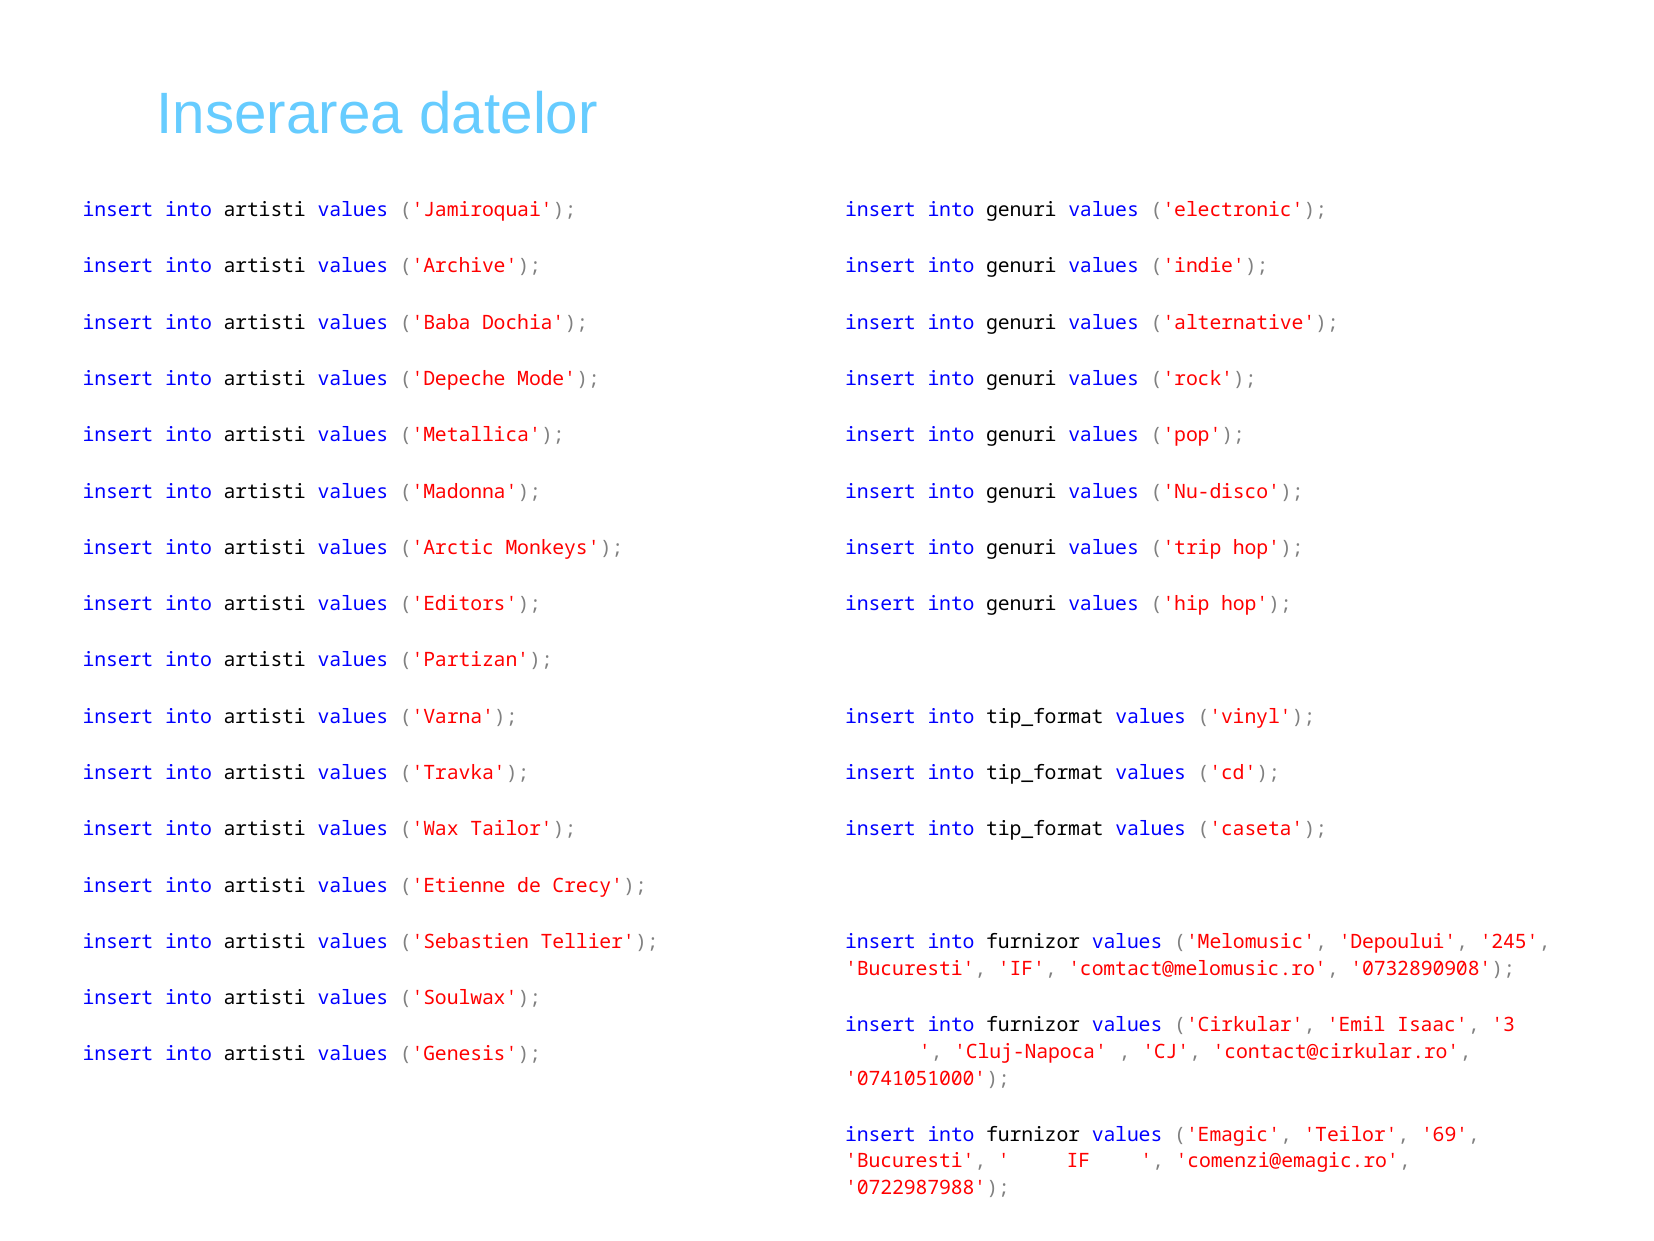

# Inserarea datelor
insert into artisti values ('Jamiroquai');
insert into artisti values ('Archive');
insert into artisti values ('Baba Dochia');
insert into artisti values ('Depeche Mode');
insert into artisti values ('Metallica');
insert into artisti values ('Madonna');
insert into artisti values ('Arctic Monkeys');
insert into artisti values ('Editors');
insert into artisti values ('Partizan');
insert into artisti values ('Varna');
insert into artisti values ('Travka');
insert into artisti values ('Wax Tailor');
insert into artisti values ('Etienne de Crecy');
insert into artisti values ('Sebastien Tellier');
insert into artisti values ('Soulwax');
insert into artisti values ('Genesis');
insert into genuri values ('electronic');
insert into genuri values ('indie');
insert into genuri values ('alternative');
insert into genuri values ('rock');
insert into genuri values ('pop');
insert into genuri values ('Nu-disco');
insert into genuri values ('trip hop');
insert into genuri values ('hip hop');
insert into tip_format values ('vinyl');
insert into tip_format values ('cd');
insert into tip_format values ('caseta');
insert into furnizor values ('Melomusic', 'Depoului', '245', 'Bucuresti', 'IF', 'comtact@melomusic.ro', '0732890908');
insert into furnizor values ('Cirkular', 'Emil Isaac', '3	', 'Cluj-Napoca' , 'CJ', 'contact@cirkular.ro', '0741051000');
insert into furnizor values ('Emagic', 'Teilor', '69', 'Bucuresti', '	IF	', 'comenzi@emagic.ro', '0722987988');